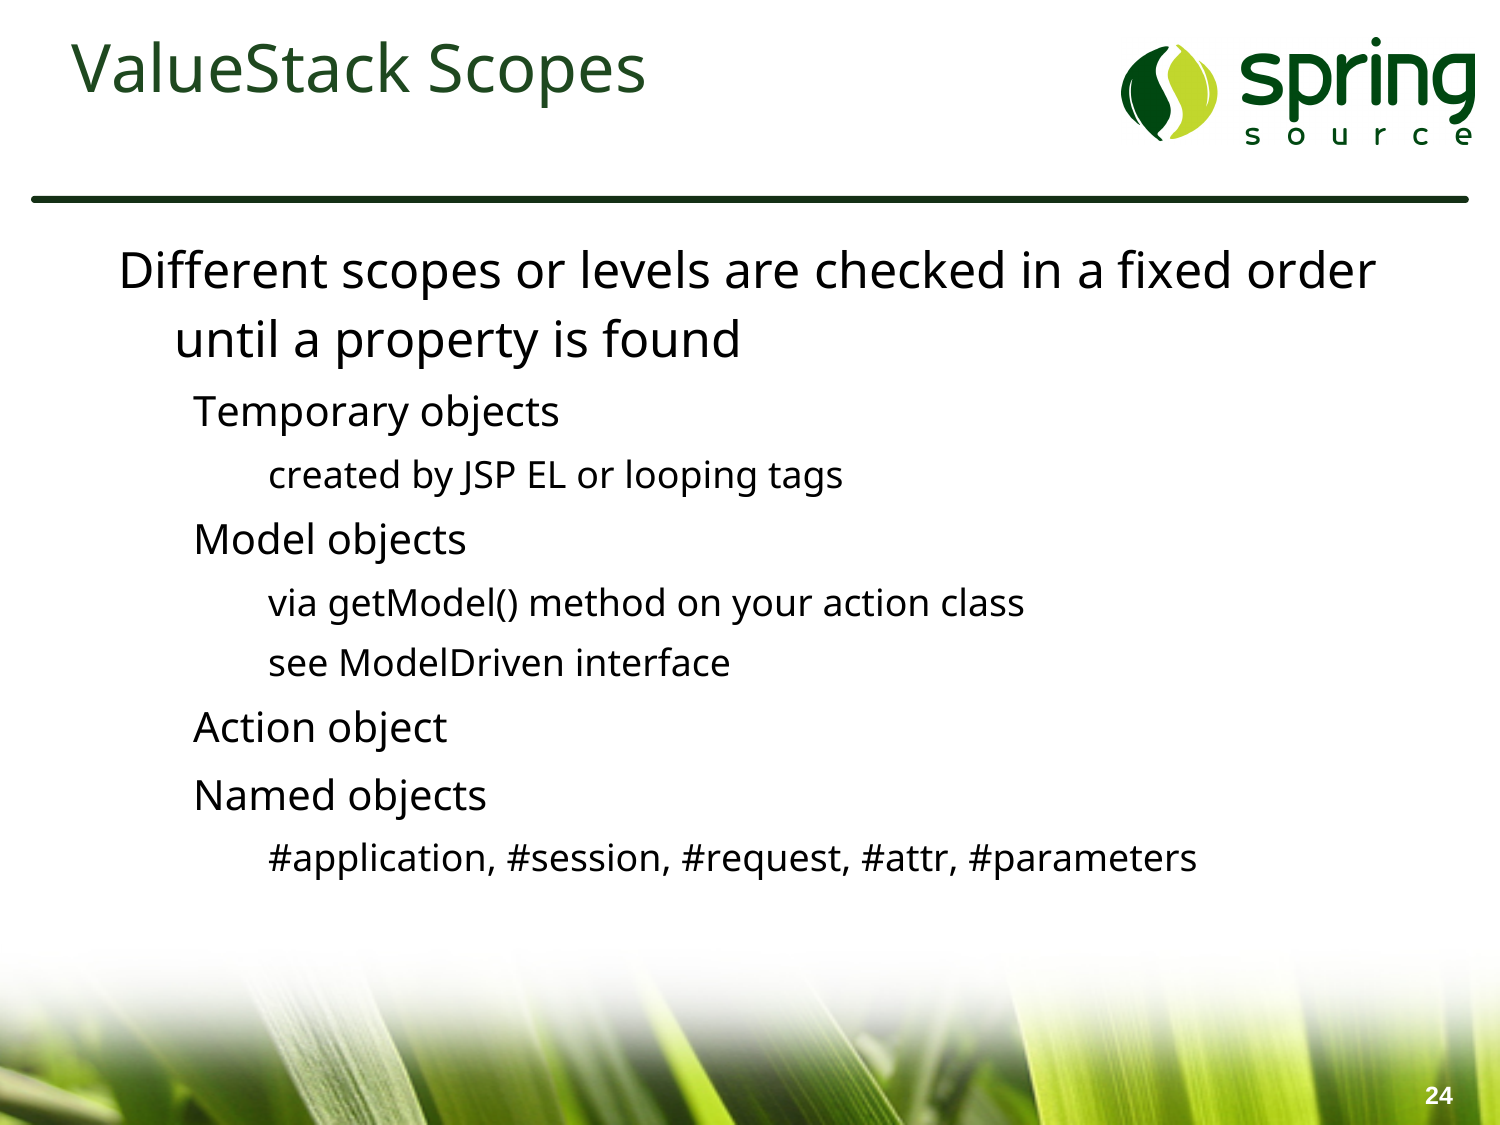

# ValueStack Scopes
Different scopes or levels are checked in a fixed order until a property is found
Temporary objects
created by JSP EL or looping tags
Model objects
via getModel() method on your action class
see ModelDriven interface
Action object
Named objects
#application, #session, #request, #attr, #parameters